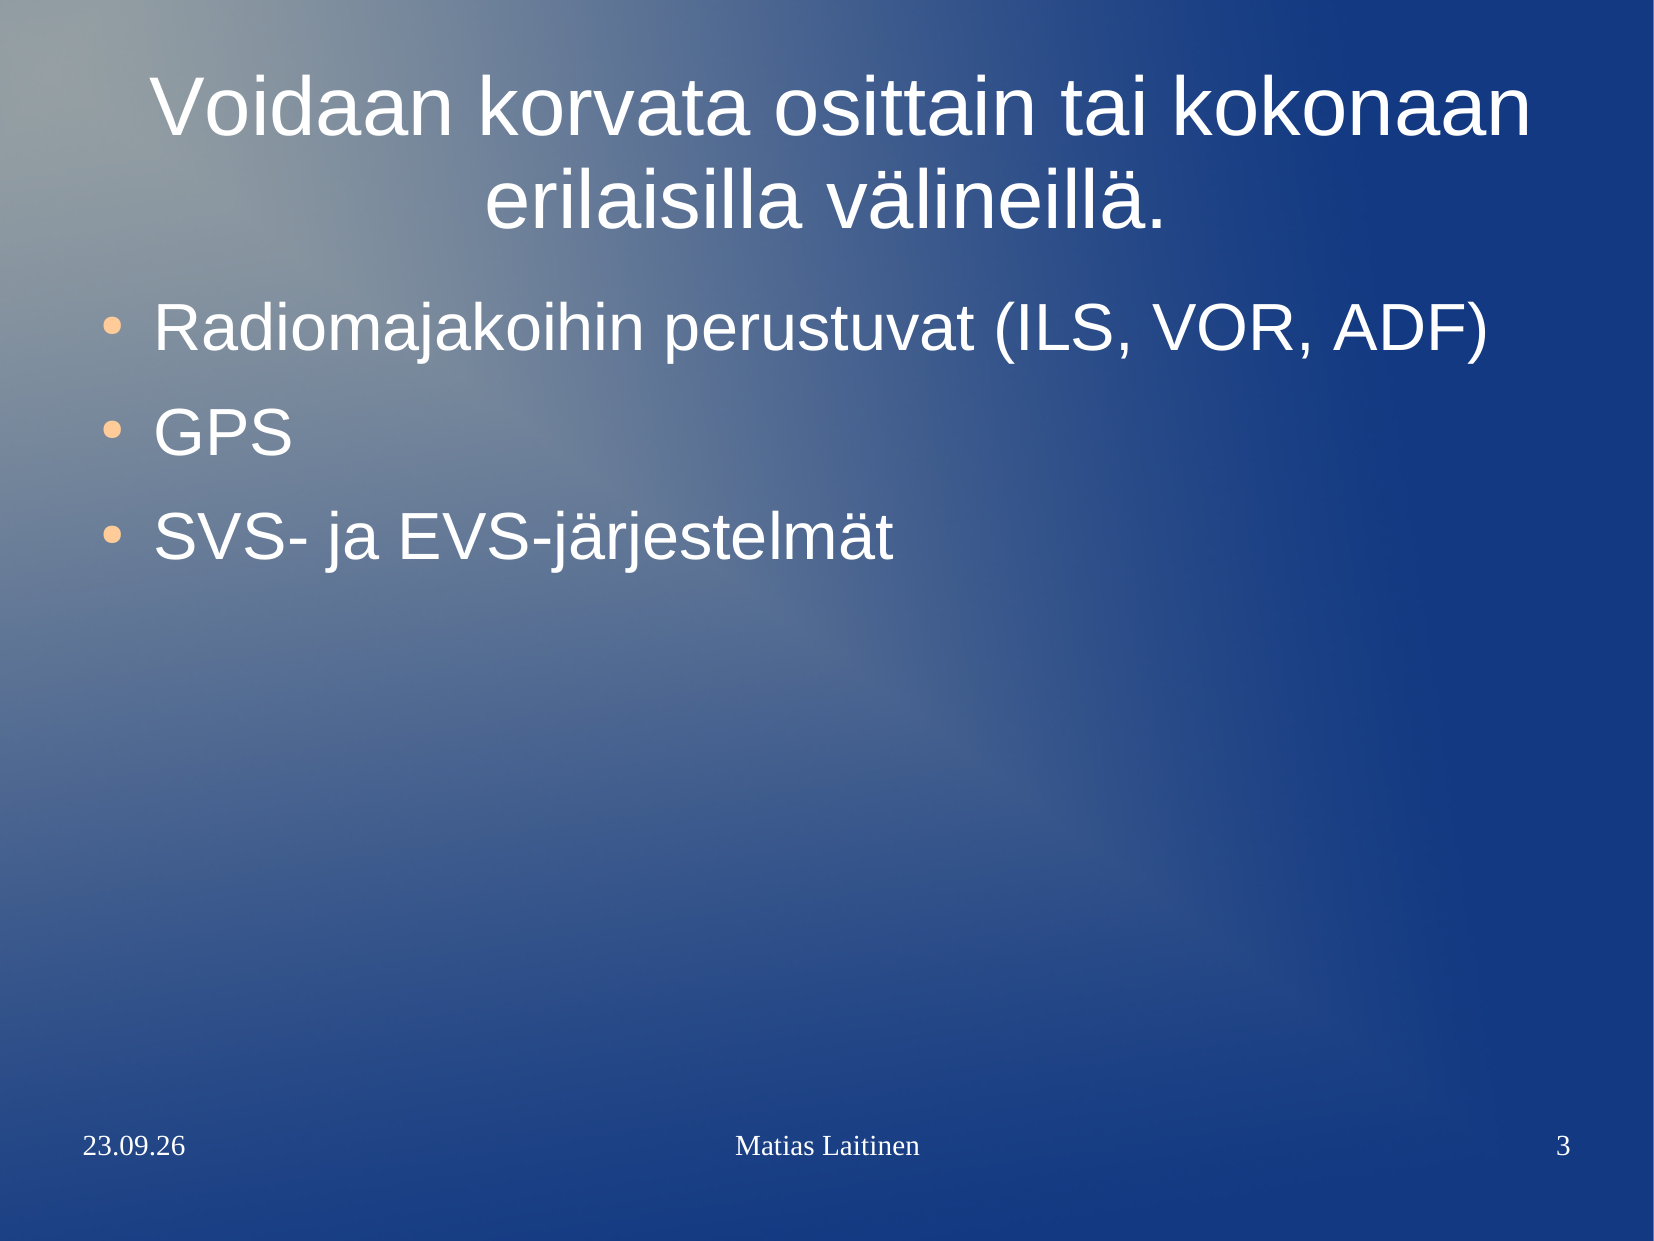

# Voidaan korvata osittain tai kokonaan erilaisilla välineillä.
Radiomajakoihin perustuvat (ILS, VOR, ADF)
GPS
SVS- ja EVS-järjestelmät
Matias Laitinen
3